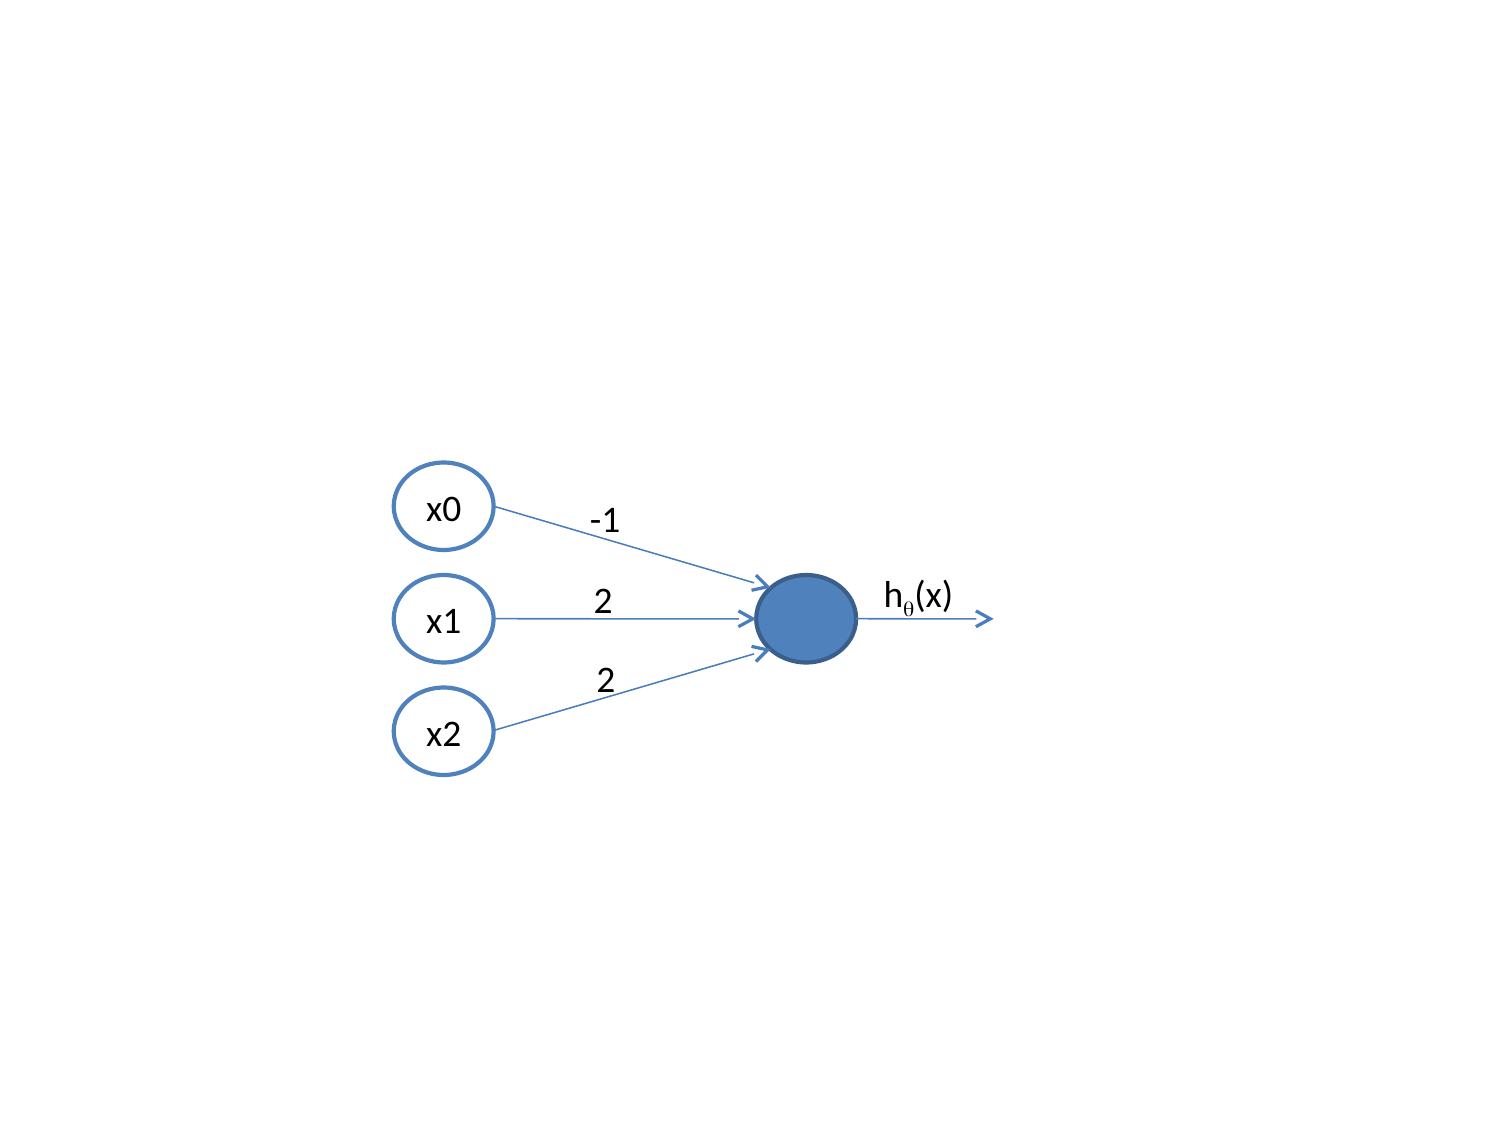

x0
-1
h(x)
2
x1
2
x2